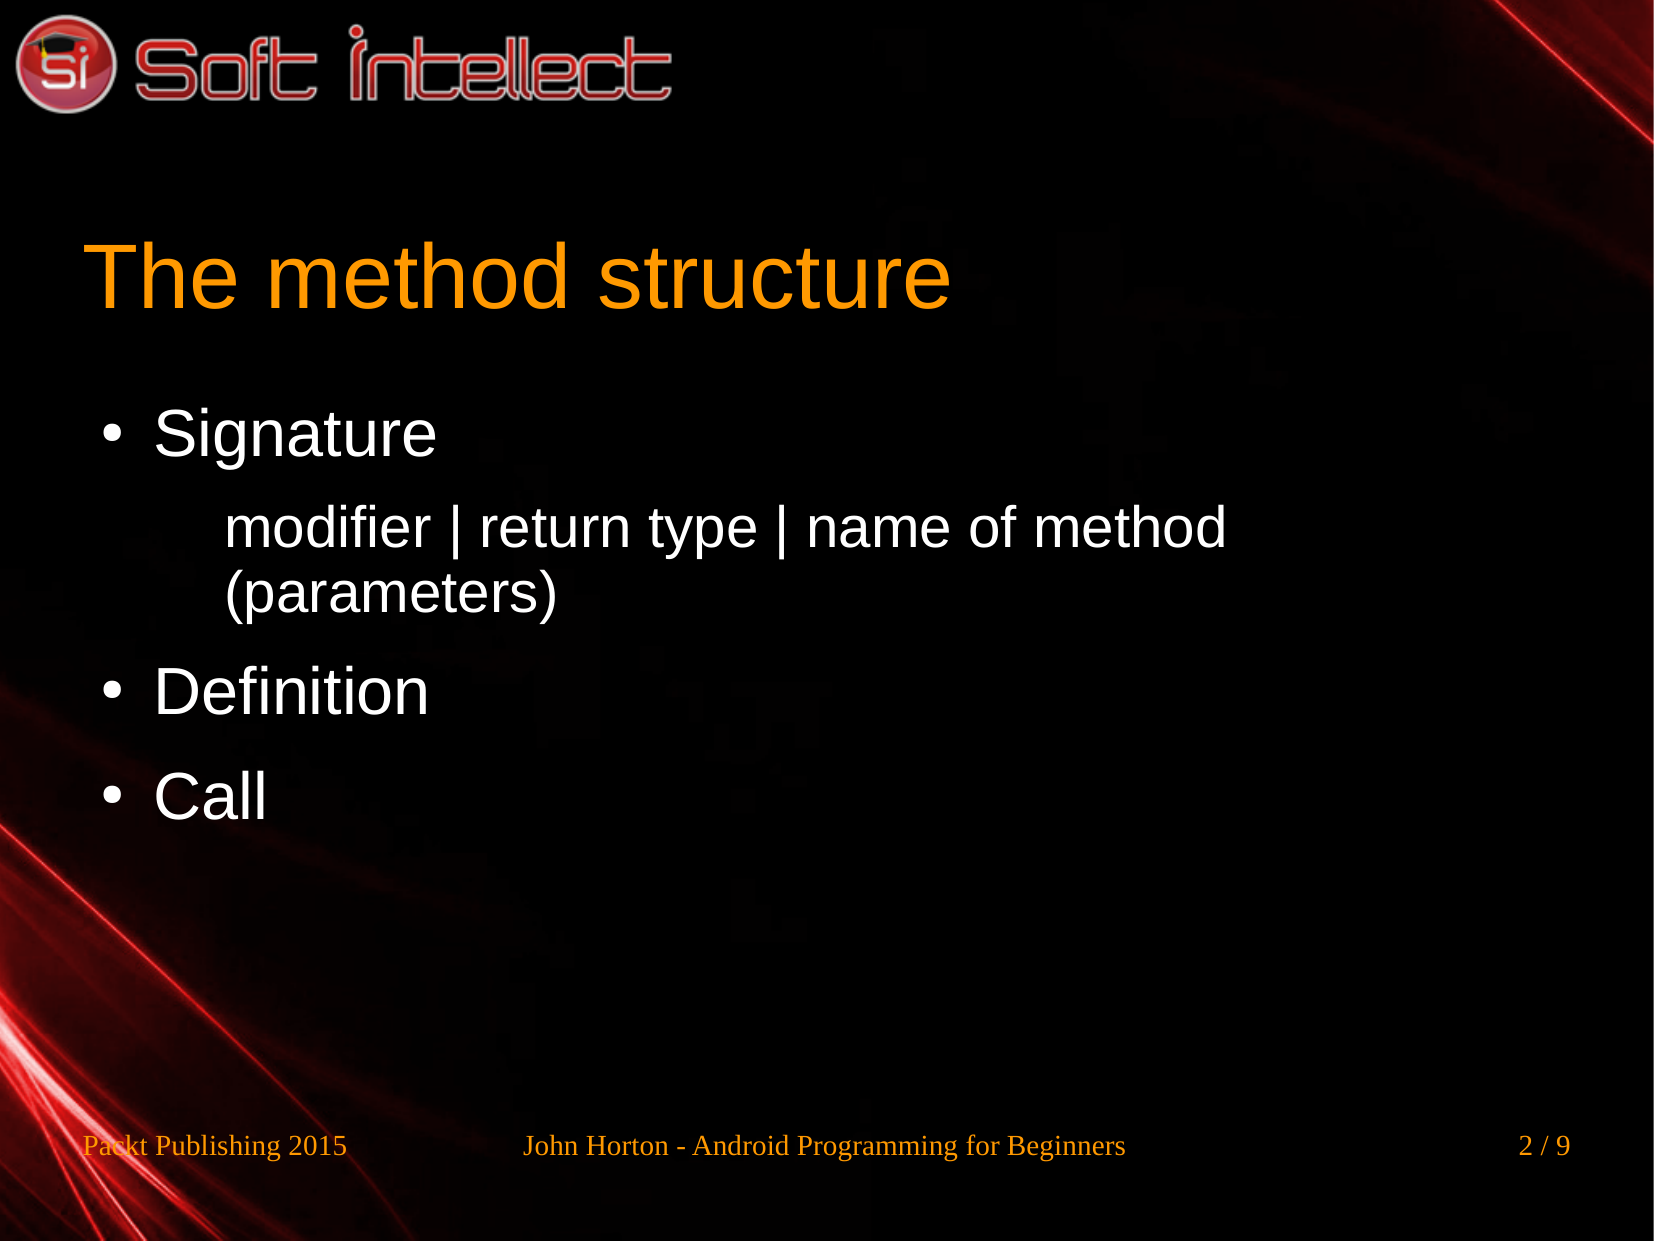

# The method structure
Signature
modifier | return type | name of method (parameters)
Definition
Call
Packt Publishing 2015
John Horton - Android Programming for Beginners
2